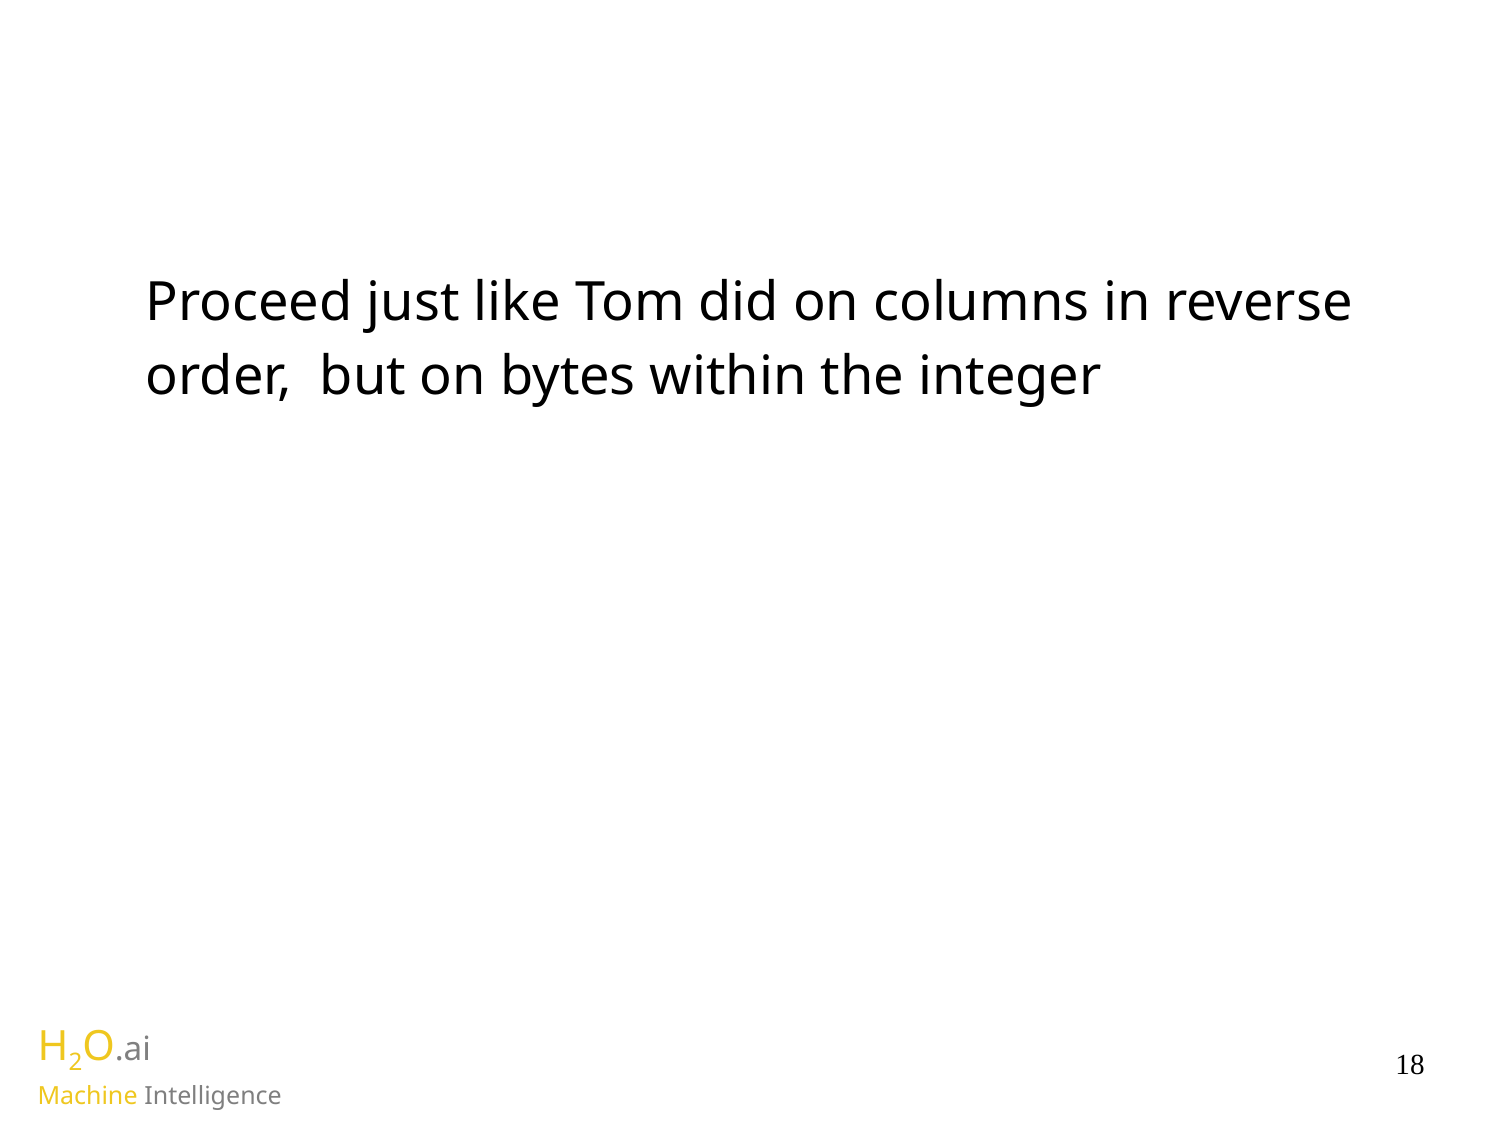

# Proceed just like Tom did on columns in reverse order, but on bytes within the integer
18